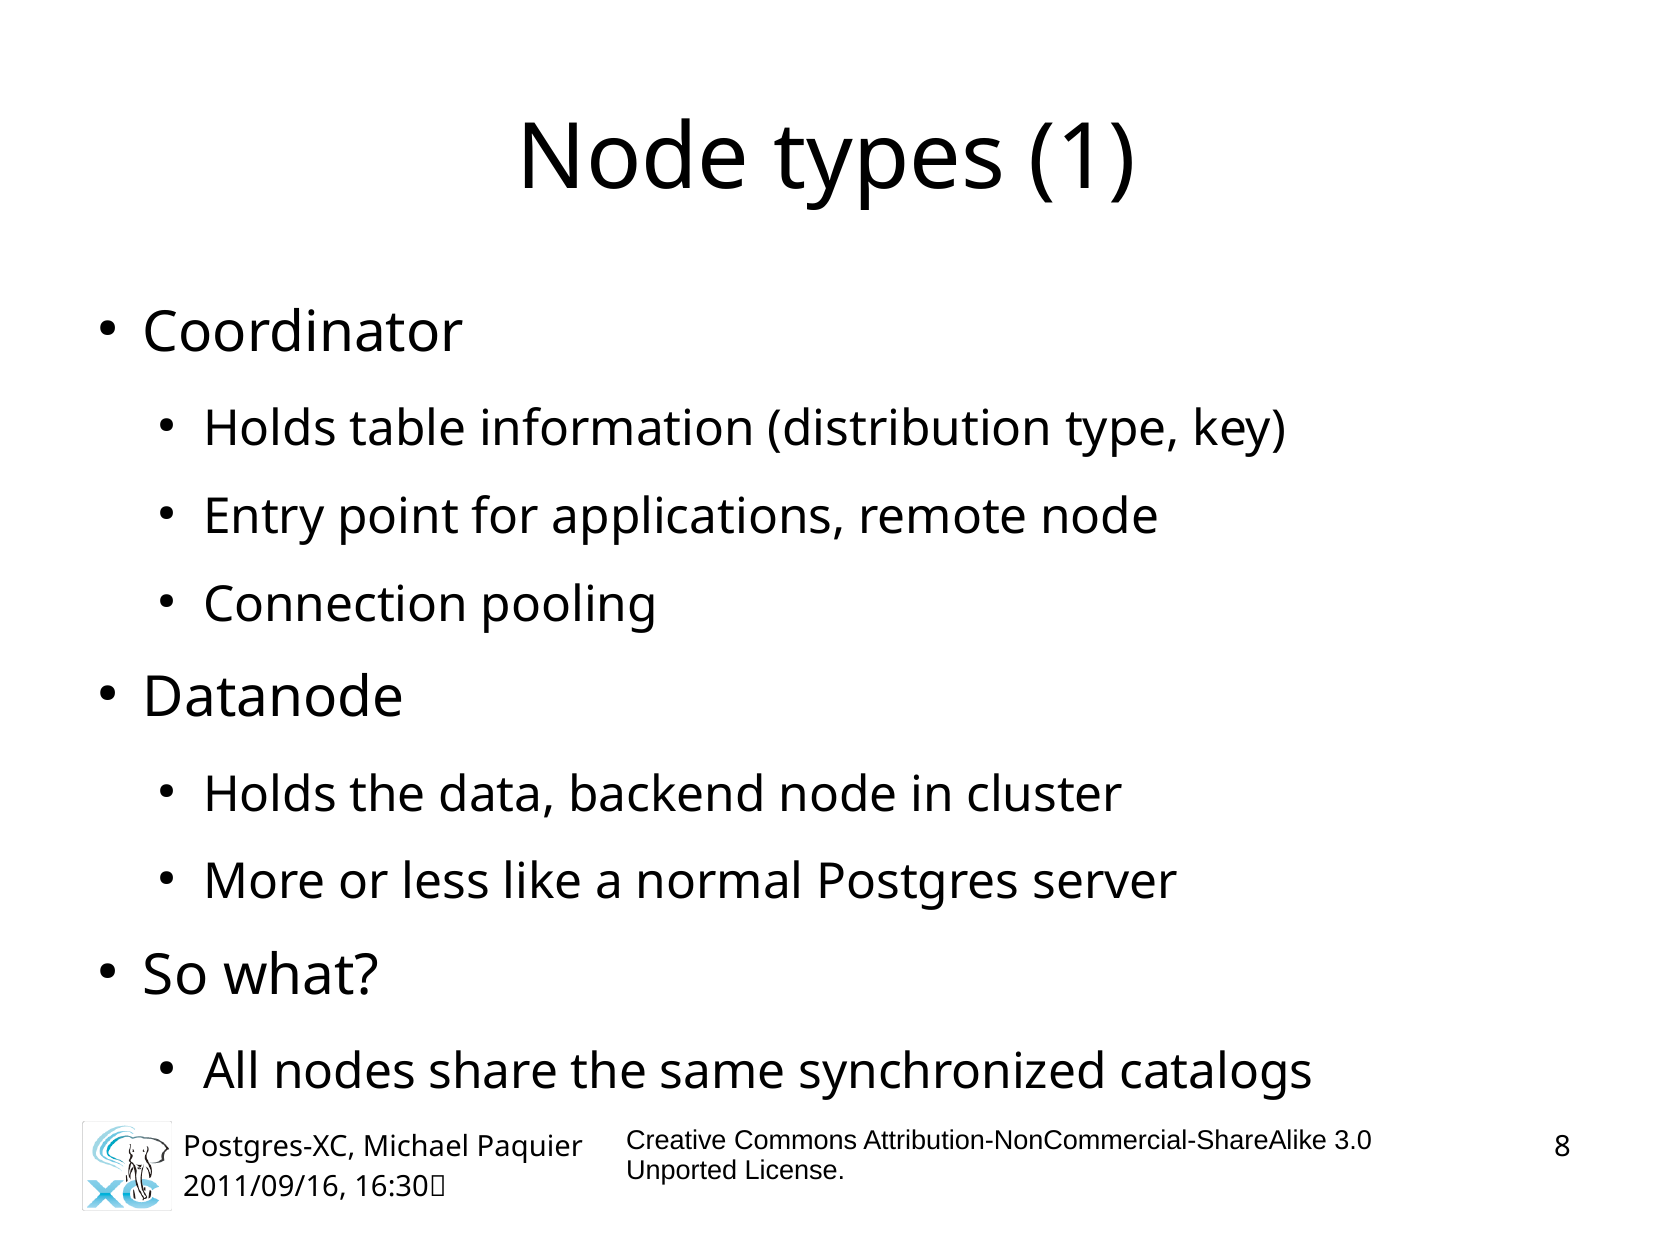

# Node types (1)
Coordinator
Holds table information (distribution type, key)
Entry point for applications, remote node
Connection pooling
Datanode
Holds the data, backend node in cluster
More or less like a normal Postgres server
So what?
All nodes share the same synchronized catalogs
8